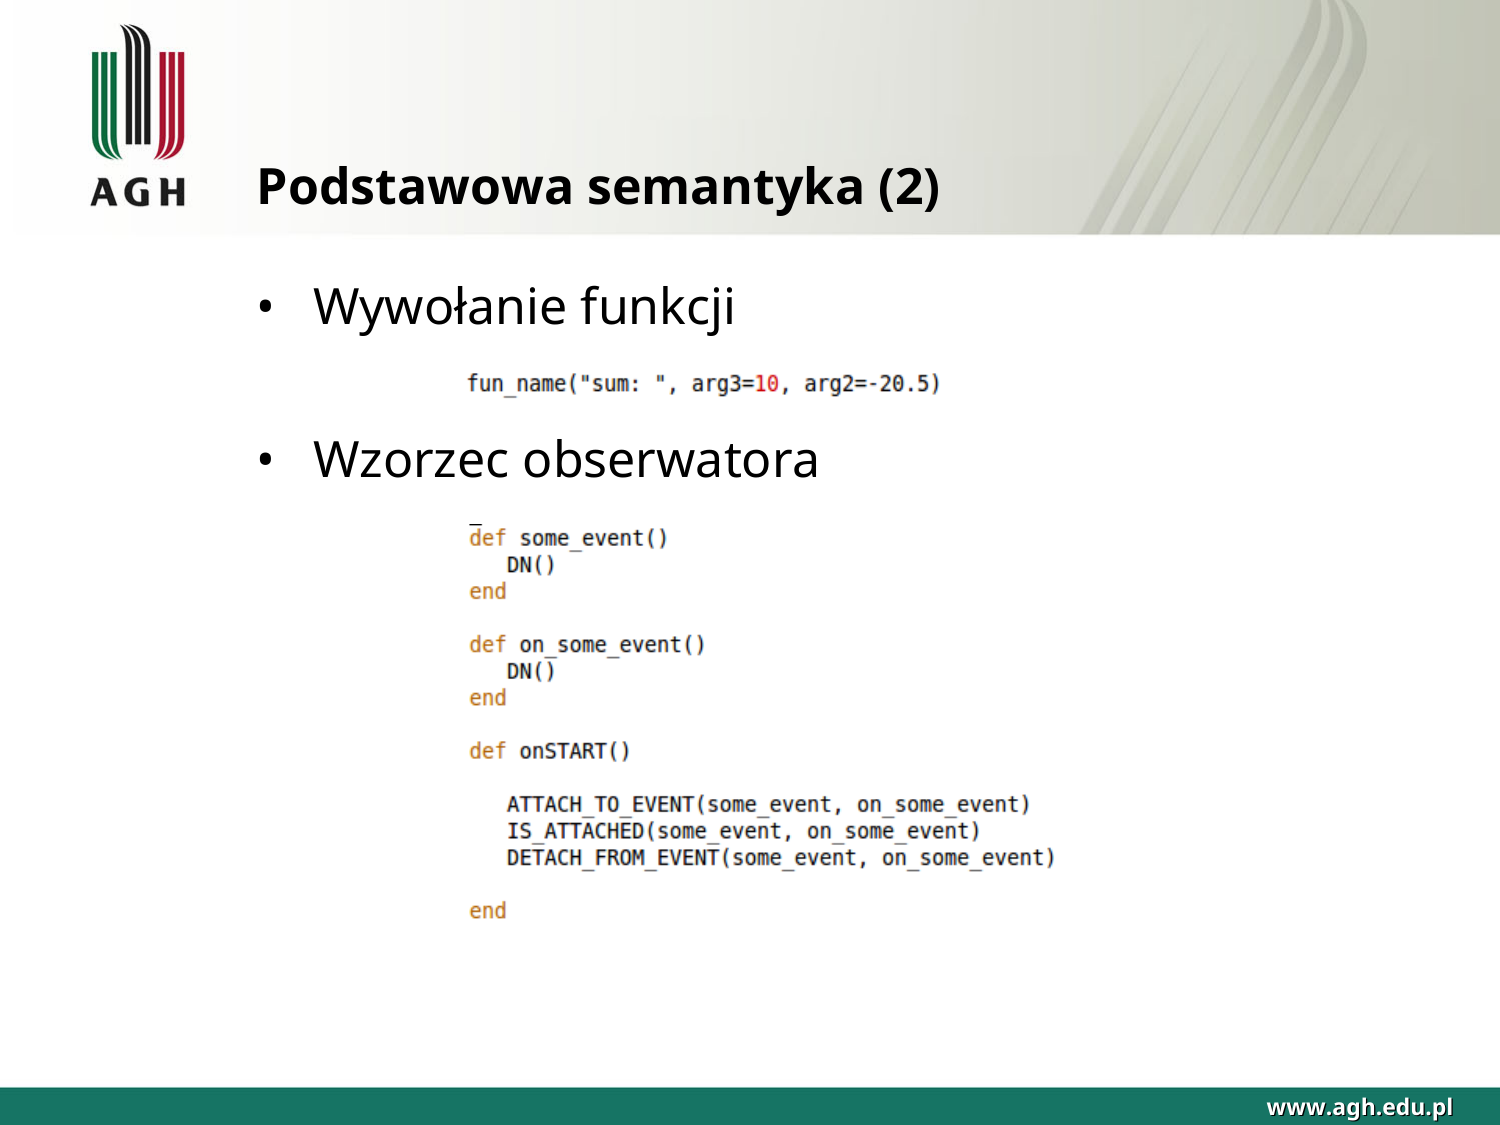

# Podstawowa semantyka (2)
Wywołanie funkcji
Wzorzec obserwatora
www.agh.edu.pl